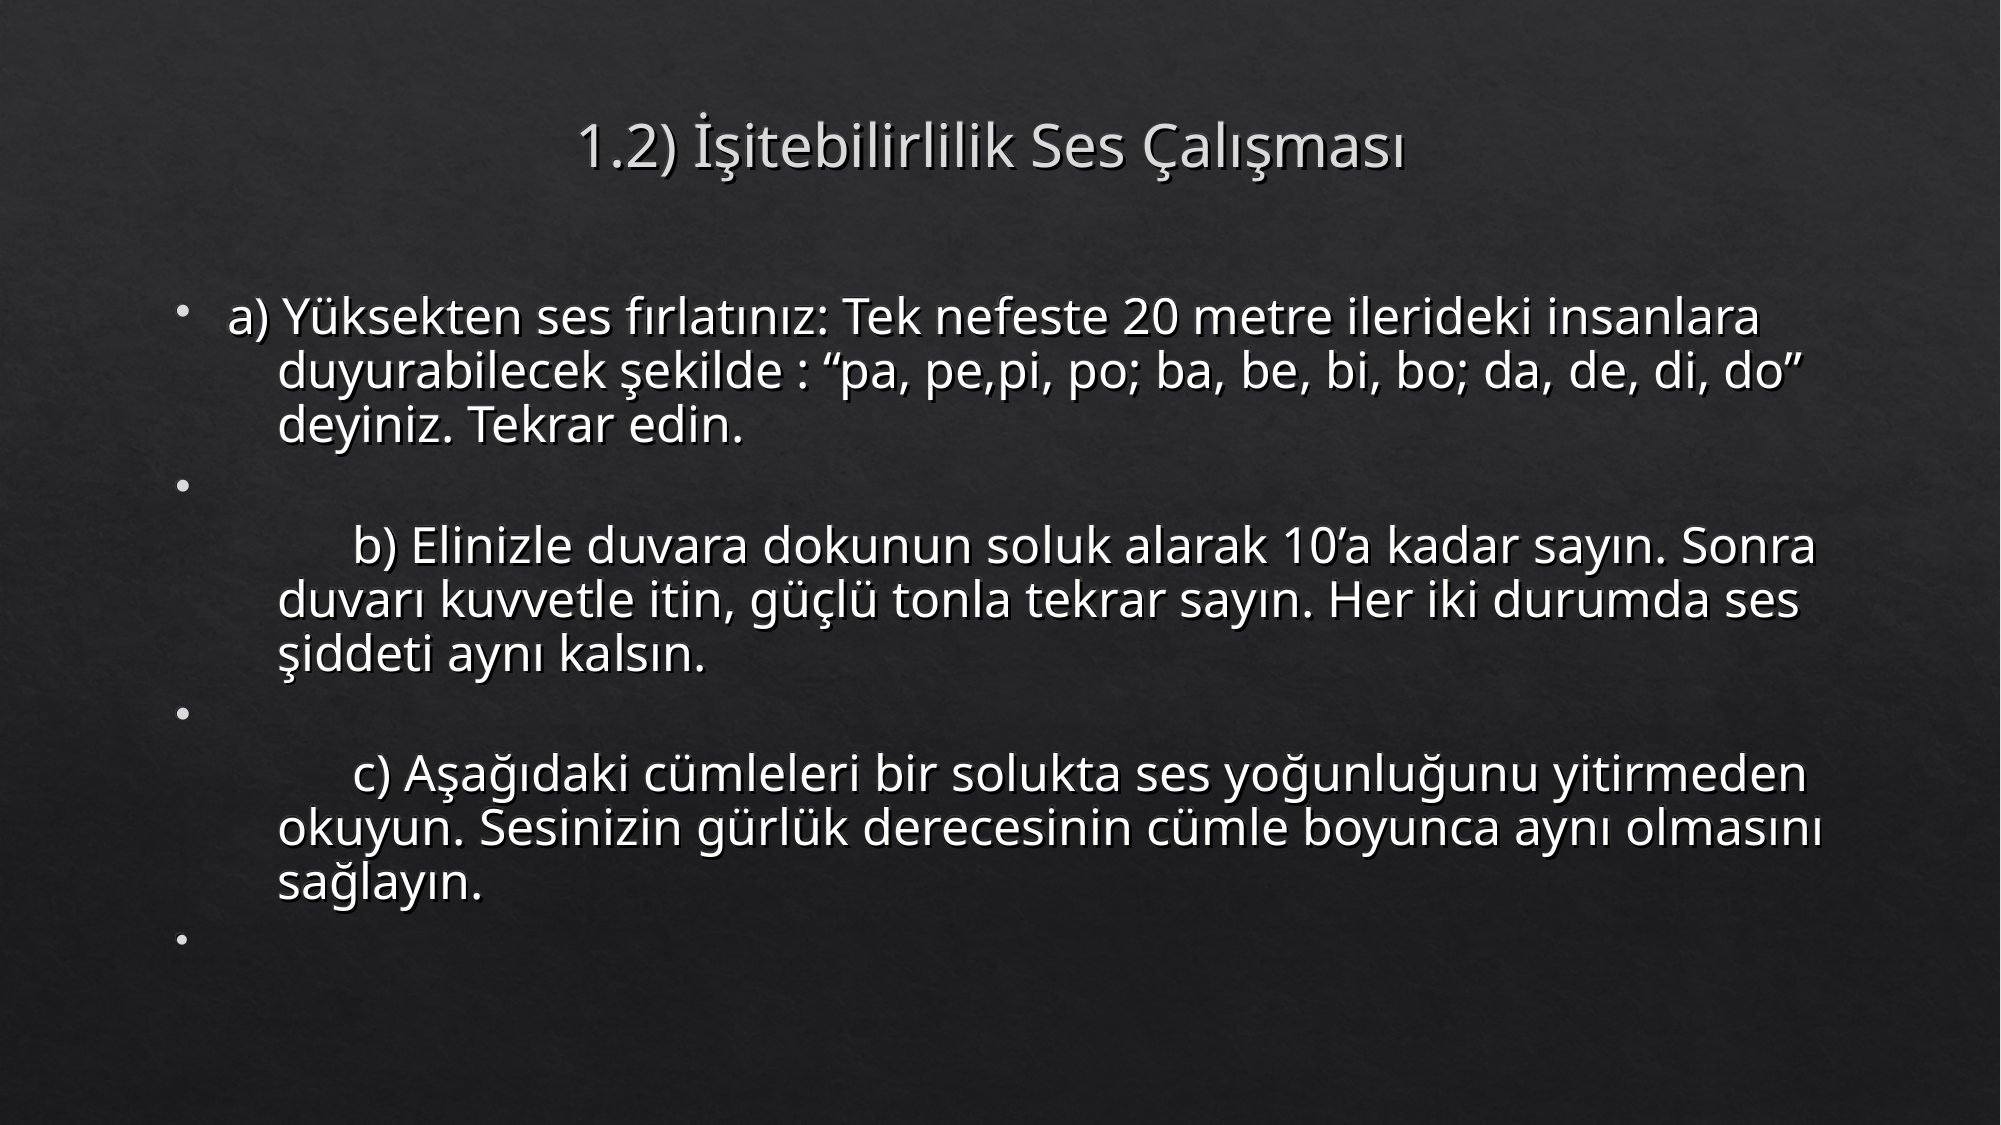

# 1.2) İşitebilirlilik Ses Çalışması
a) Yüksekten ses fırlatınız: Tek nefeste 20 metre ilerideki insanlara duyurabilecek şekilde : “pa, pe,pi, po; ba, be, bi, bo; da, de, di, do” deyiniz. Tekrar edin.
	b) Elinizle duvara dokunun soluk alarak 10’a kadar sayın. Sonra duvarı kuvvetle itin, güçlü tonla tekrar sayın. Her iki durumda ses şiddeti aynı kalsın.
	c) Aşağıdaki cümleleri bir solukta ses yoğunluğunu yitirmeden okuyun. Sesinizin gürlük derecesinin cümle boyunca aynı olmasını sağlayın.